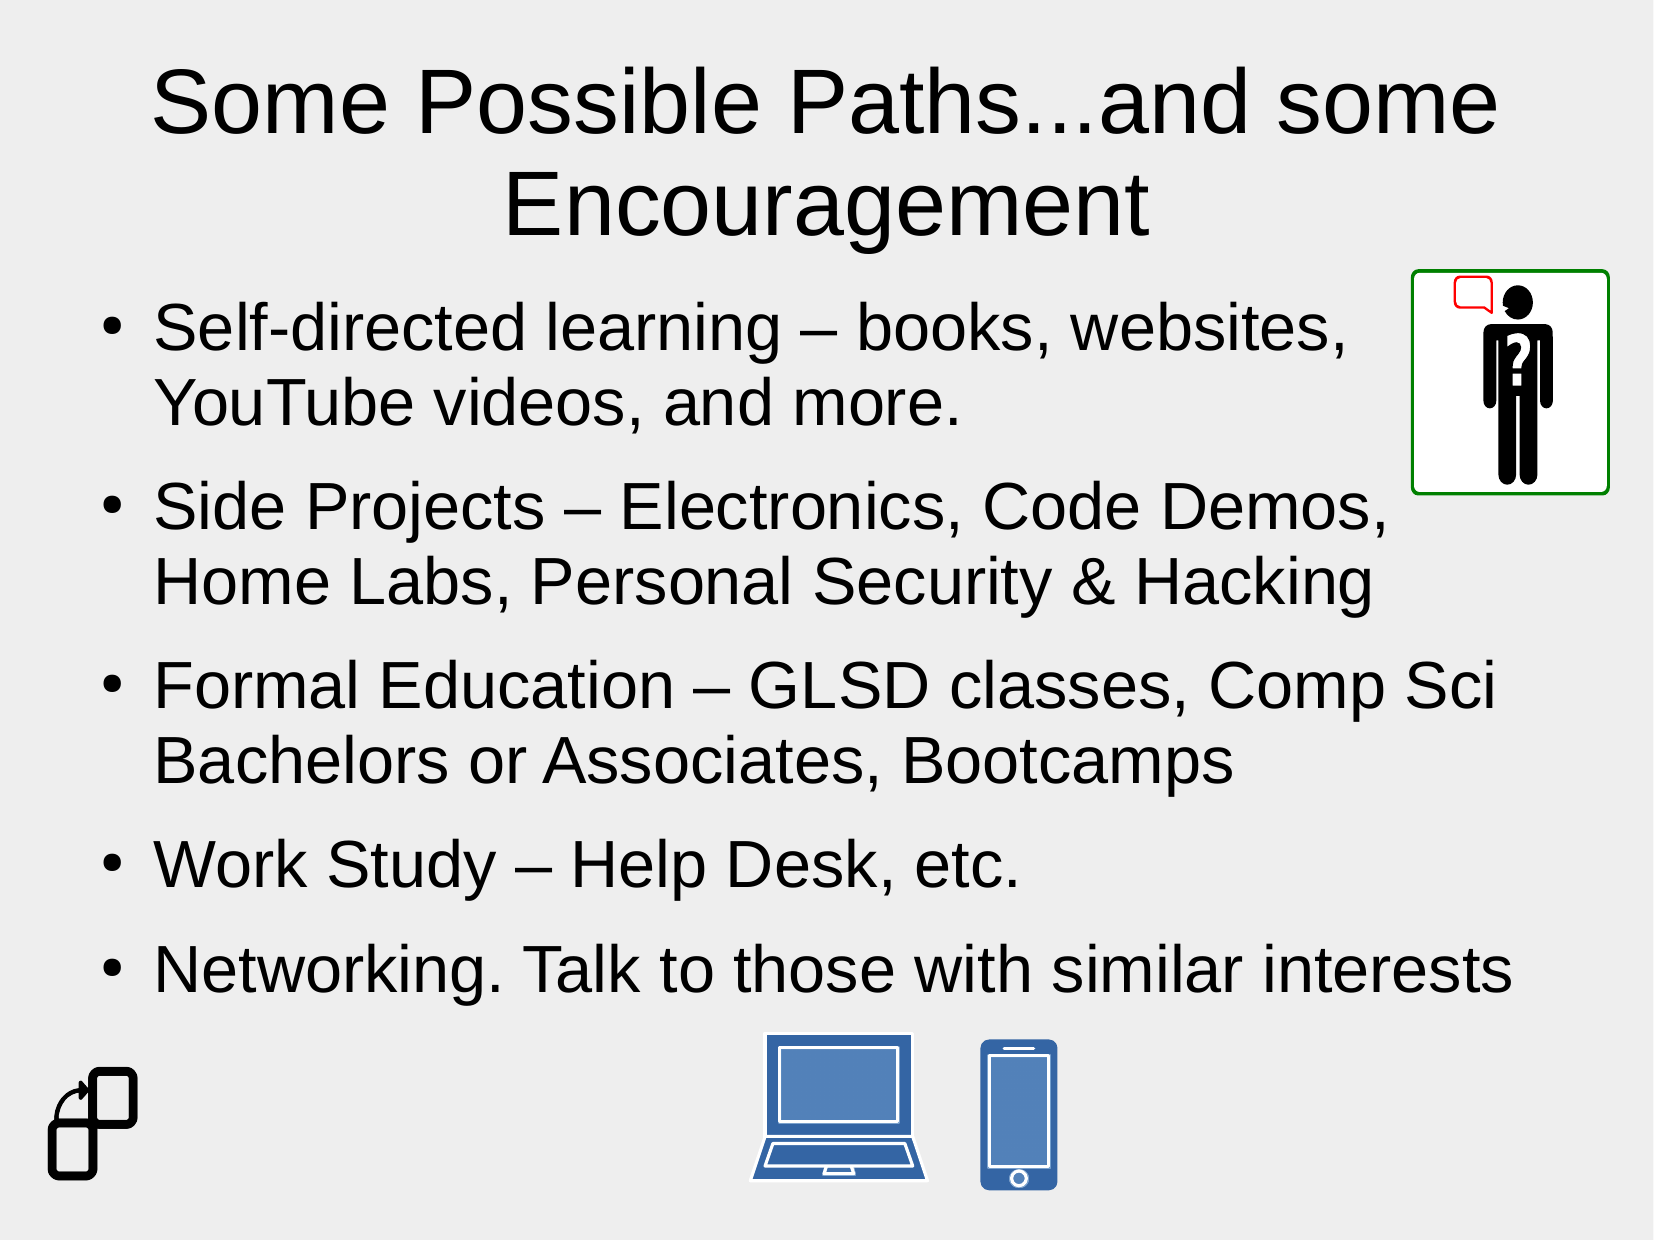

# Some Possible Paths...and some Encouragement
Self-directed learning – books, websites, YouTube videos, and more.
Side Projects – Electronics, Code Demos, Home Labs, Personal Security & Hacking
Formal Education – GLSD classes, Comp Sci Bachelors or Associates, Bootcamps
Work Study – Help Desk, etc.
Networking. Talk to those with similar interests